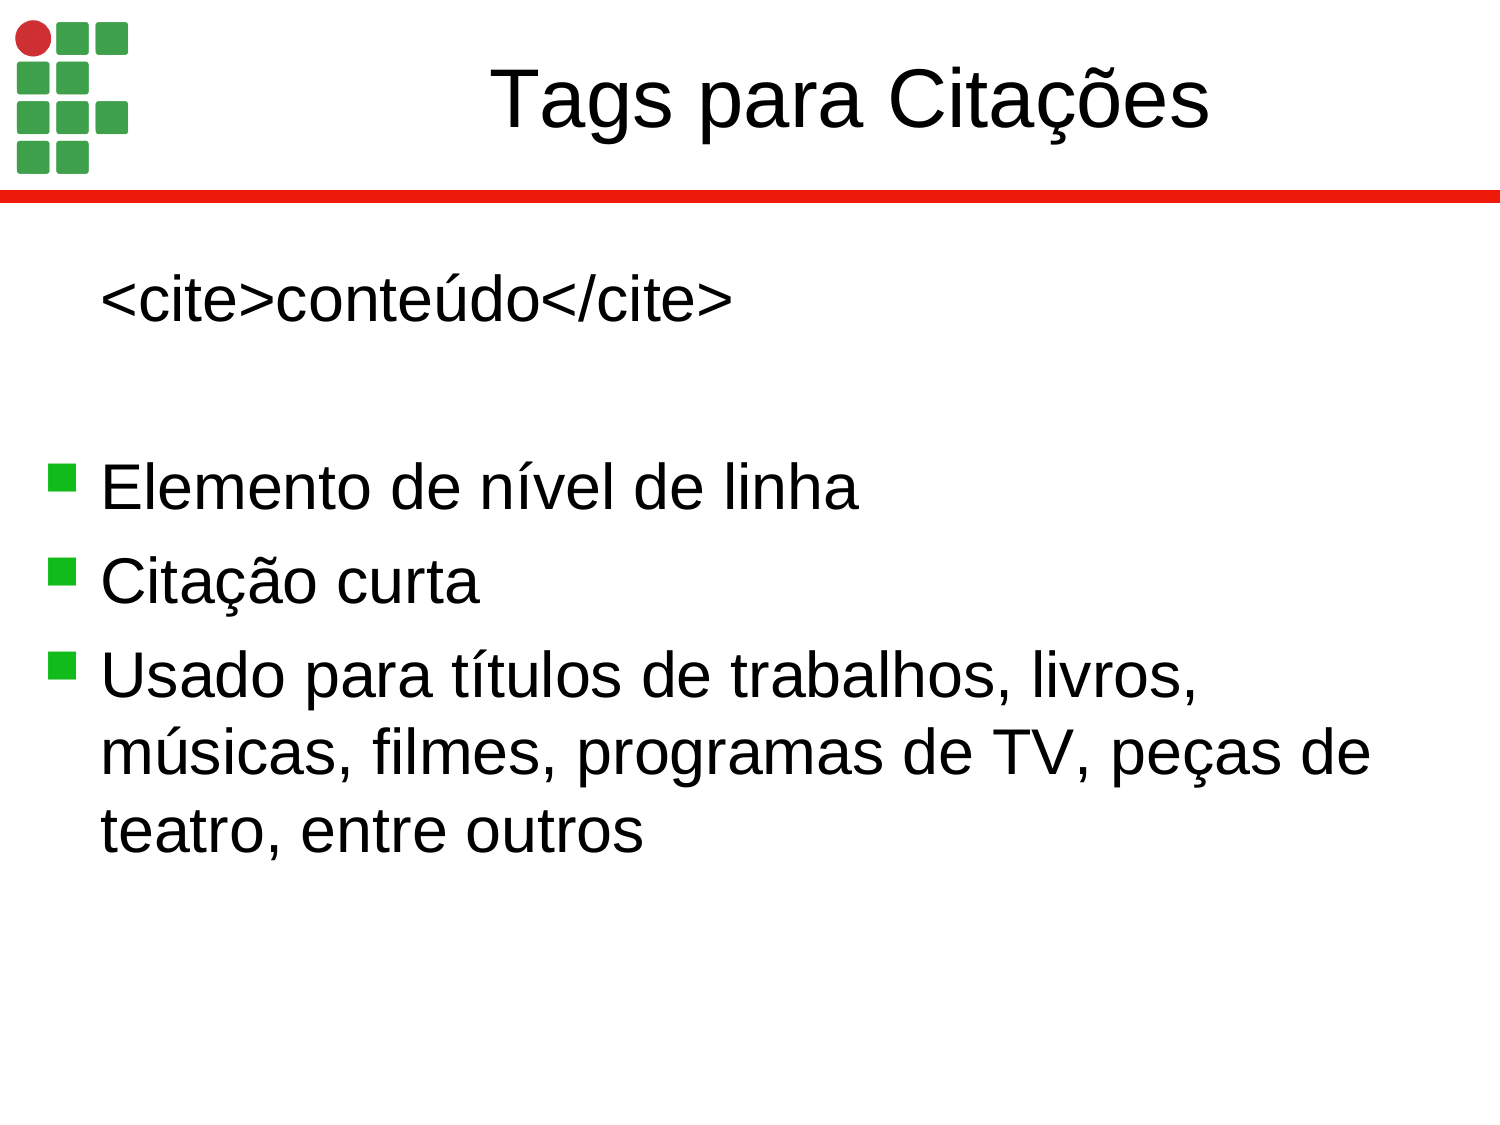

# Tags para Citações
<cite>conteúdo</cite>
Elemento de nível de linha
Citação curta
Usado para títulos de trabalhos, livros, músicas, filmes, programas de TV, peças de teatro, entre outros